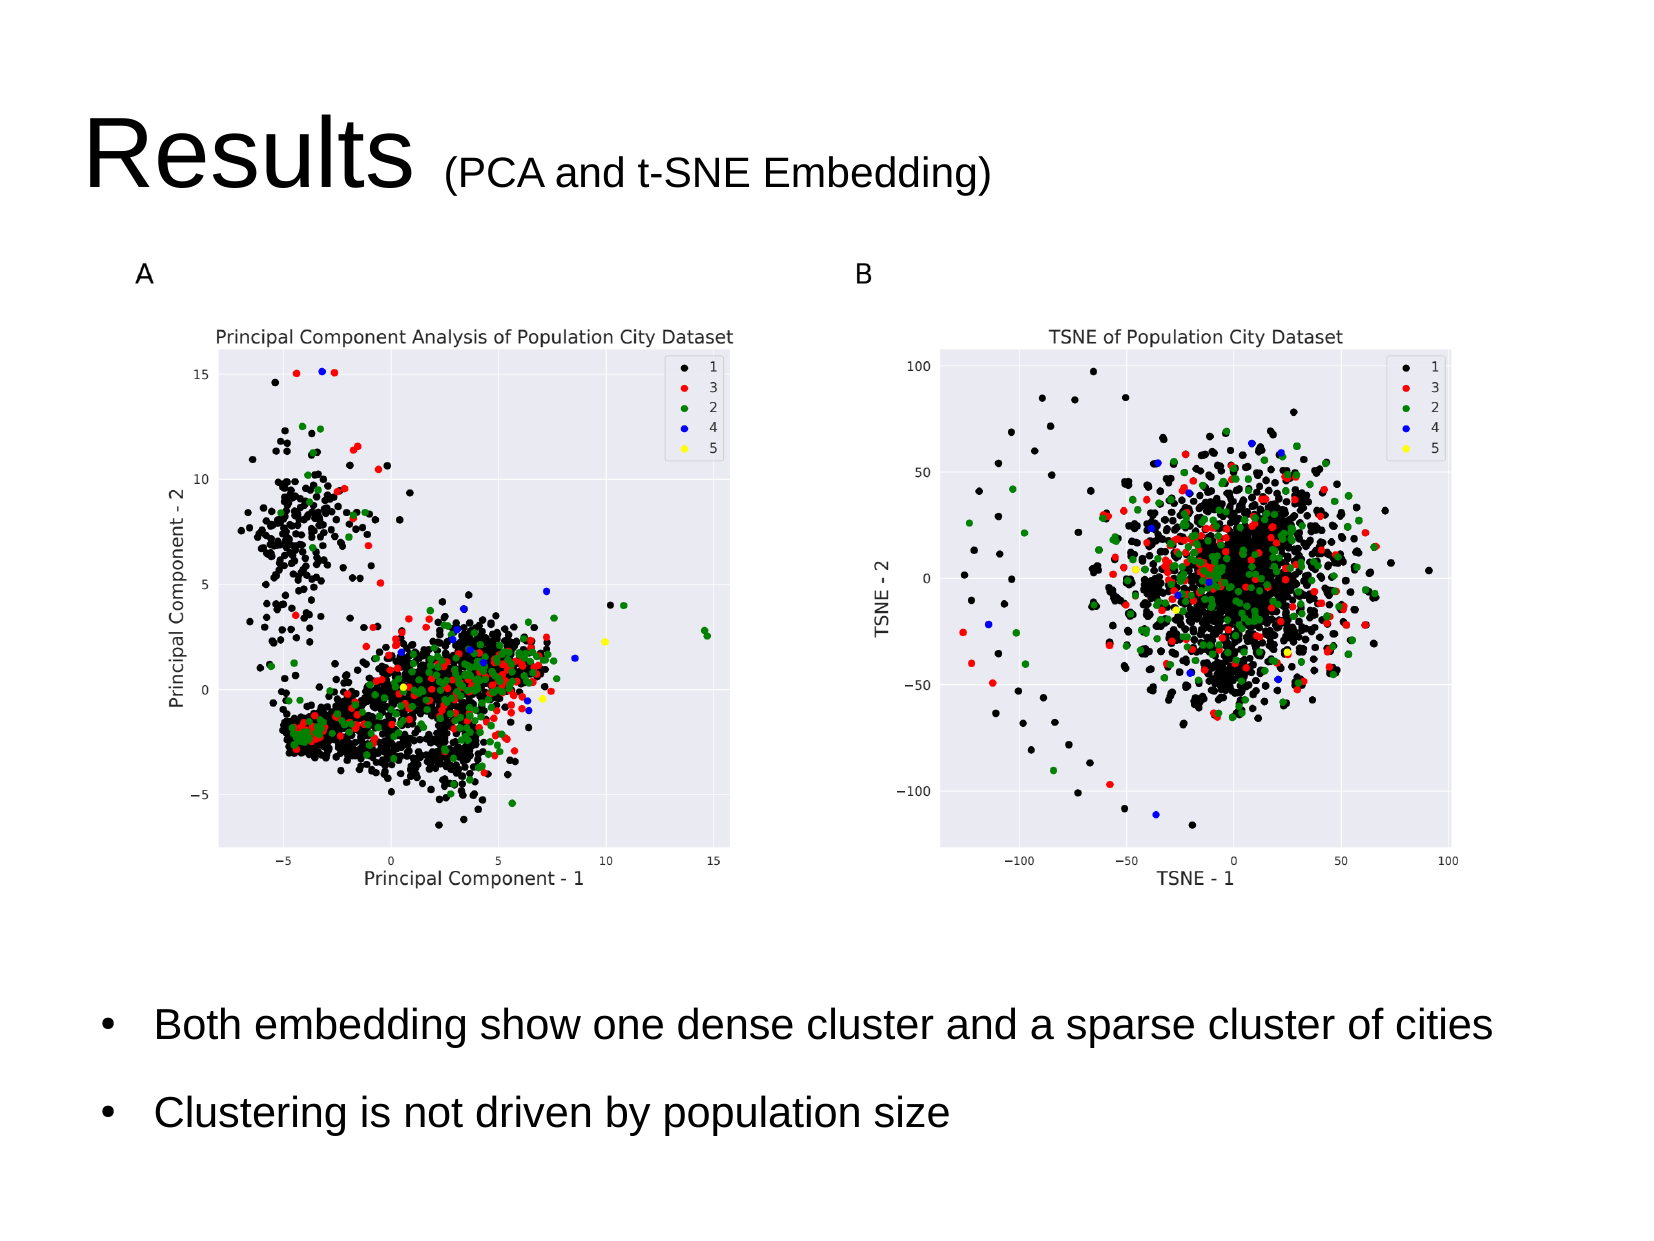

# Results (PCA and t-SNE Embedding)
Both embedding show one dense cluster and a sparse cluster of cities
Clustering is not driven by population size